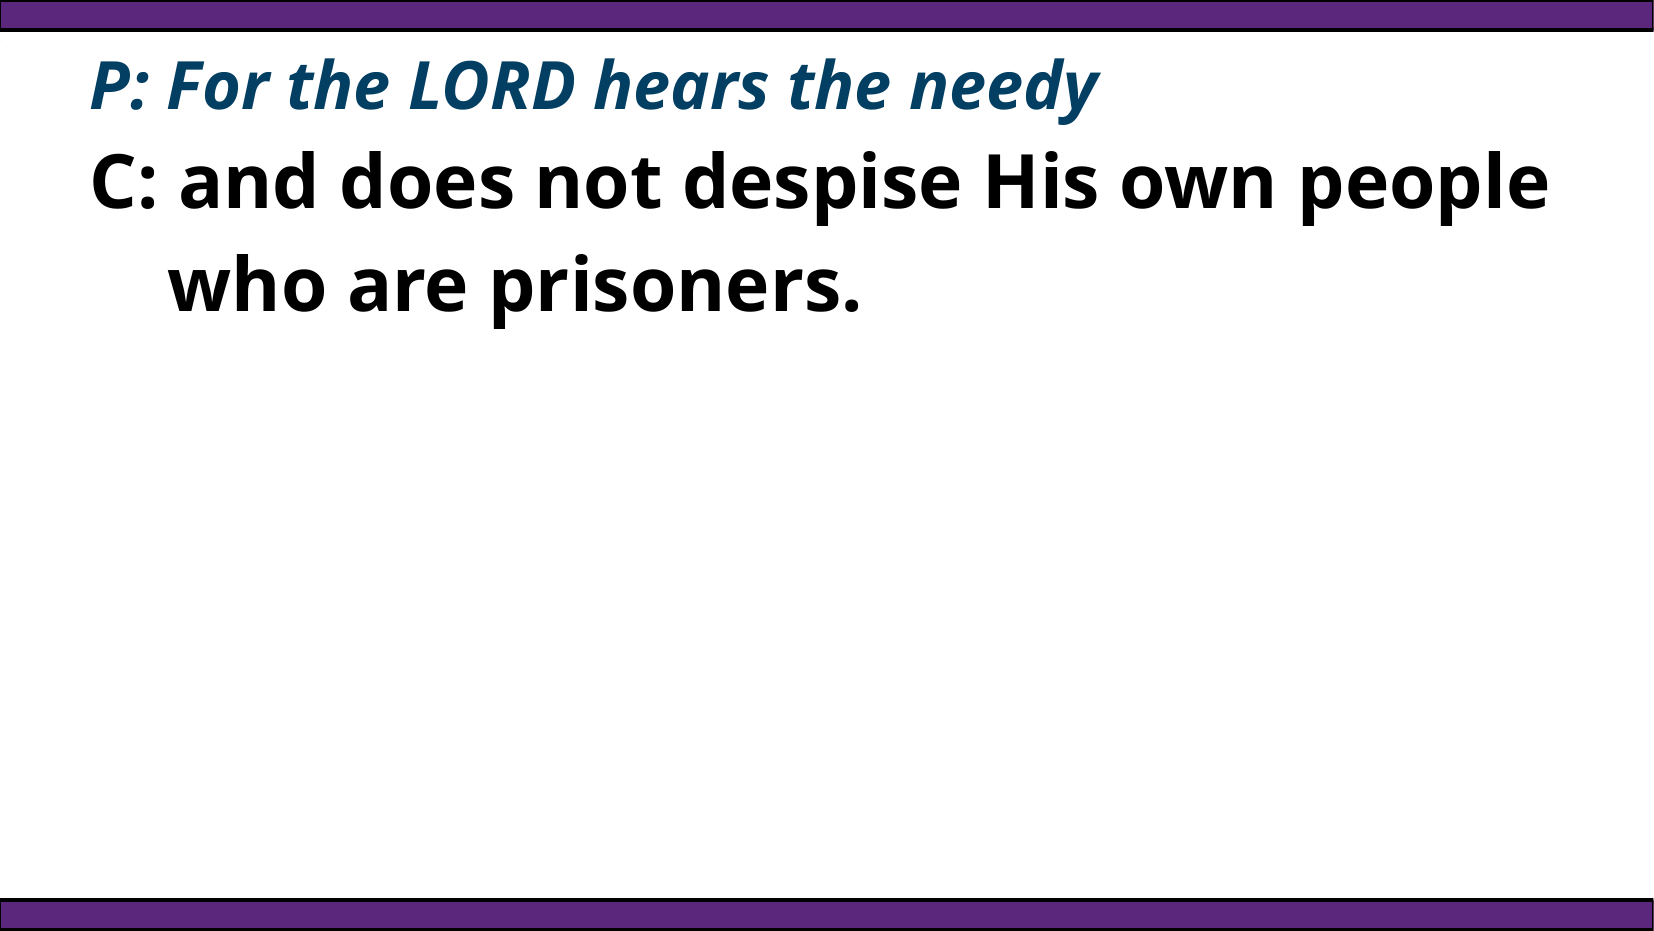

P: For the Lord hears the needy
C: and does not despise His own people
 who are prisoners.